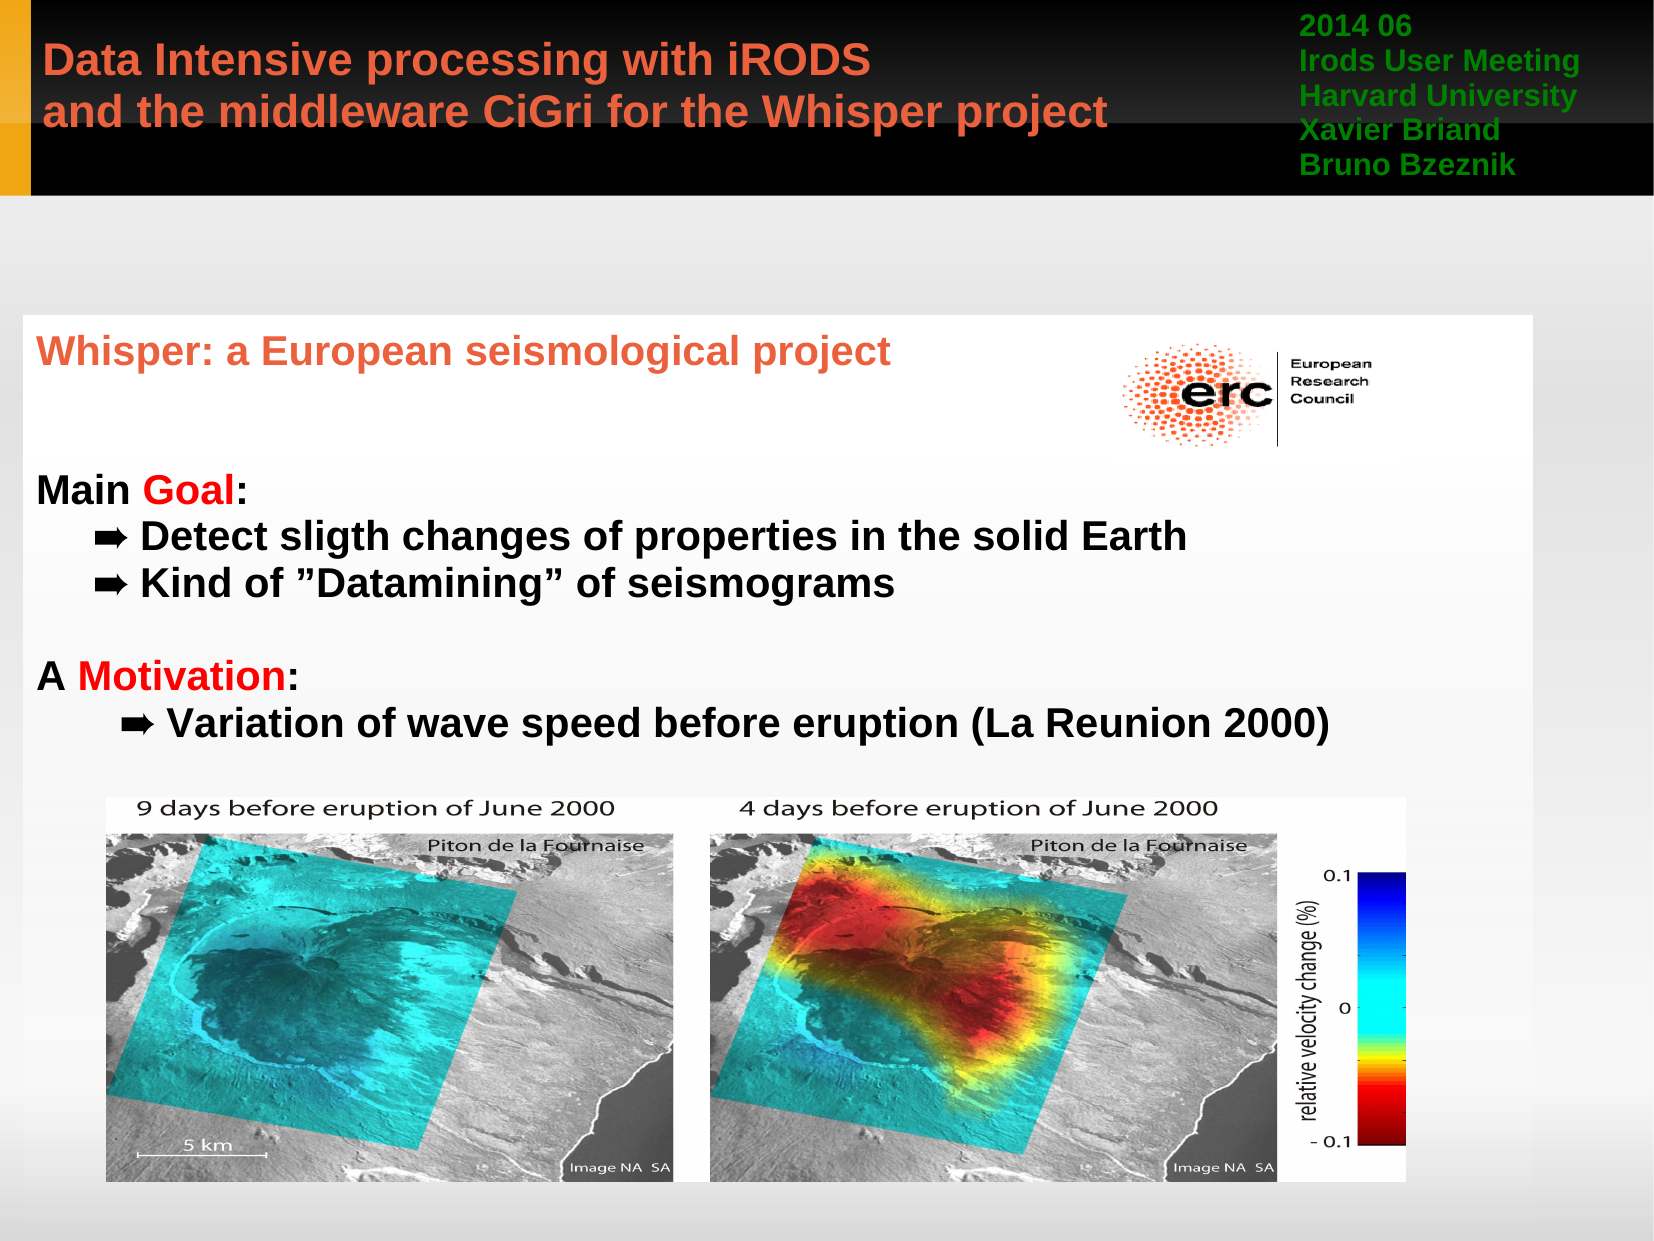

2014 06
Irods User Meeting
Harvard University
Xavier Briand
Bruno Bzeznik
 Data Intensive processing with iRODS
 and the middleware CiGri for the Whisper project
# Whisper: a European seismological project
Main Goal:
 à Detect sligth changes of properties in the solid Earth
 à Kind of ”Datamining” of seismograms
A Motivation:
 à Variation of wave speed before eruption (La Reunion 2000)